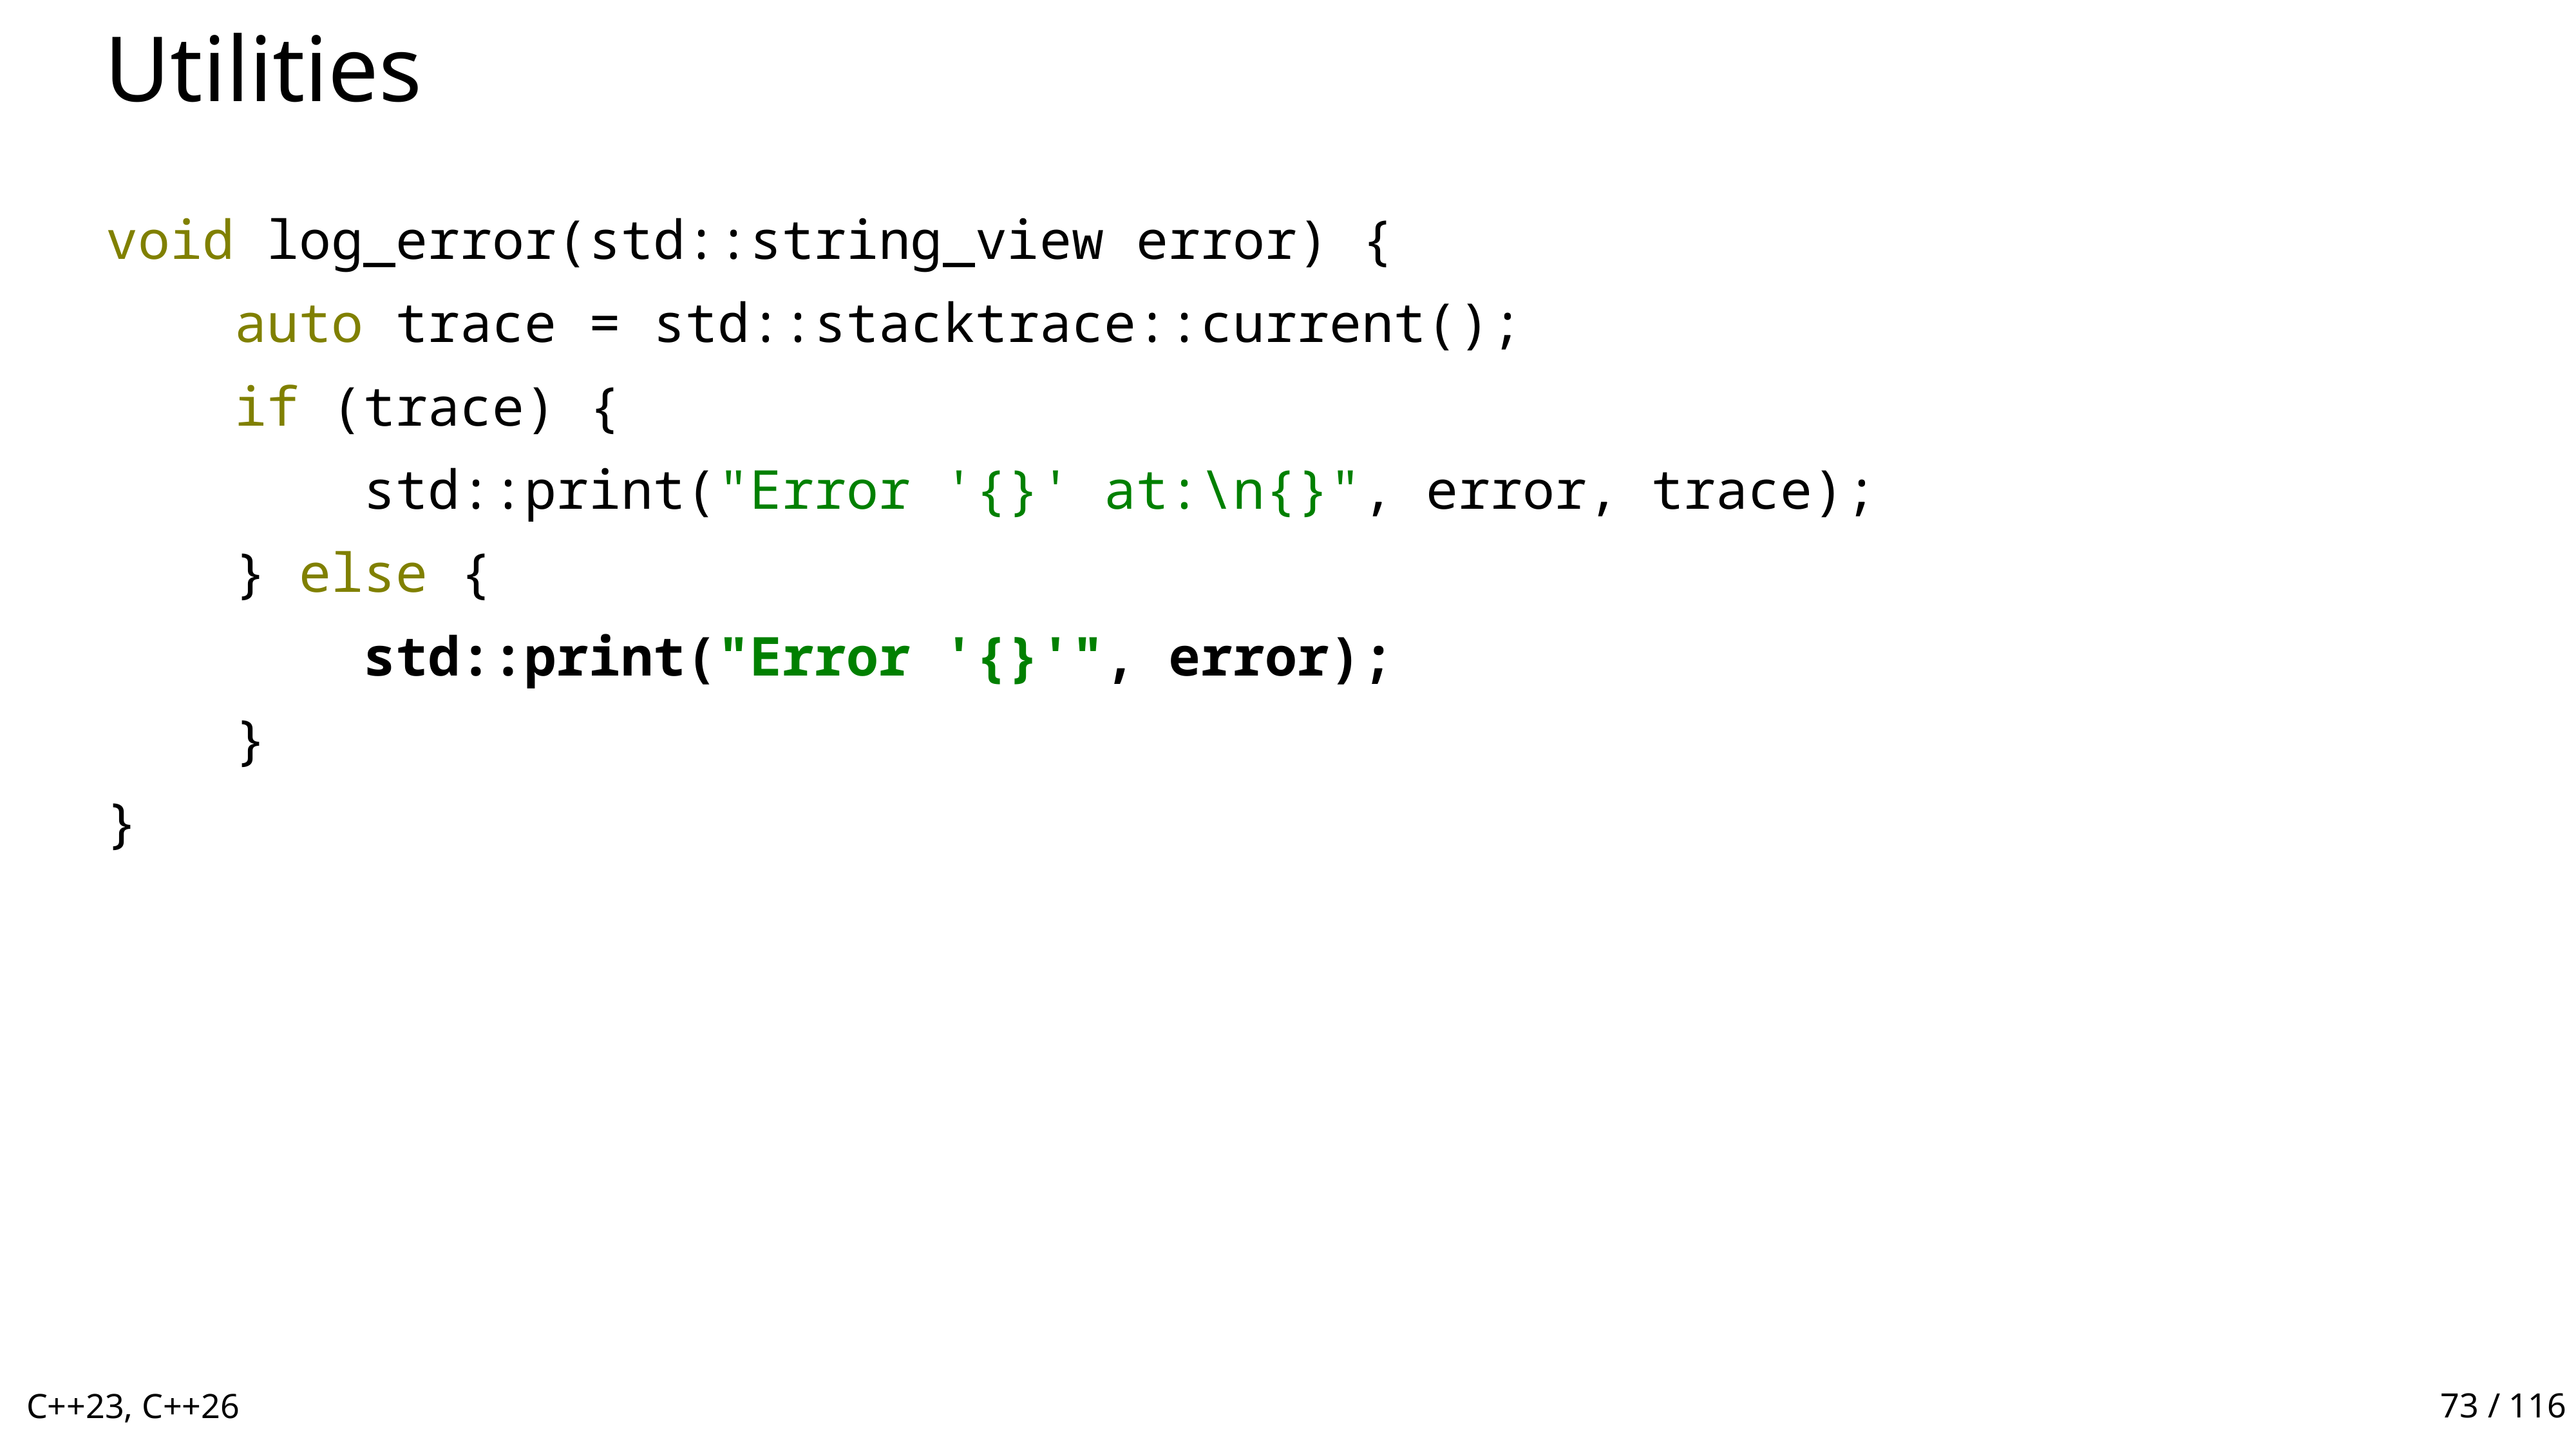

Utilities
# void log_error(std::string_view error) {
 auto trace = std::stacktrace::current();
 if (trace) {
 std::print("Error '{}' at:\n{}", error, trace);
 } else {
 std::print("Error '{}'", error);
 }
}
C++23, C++26